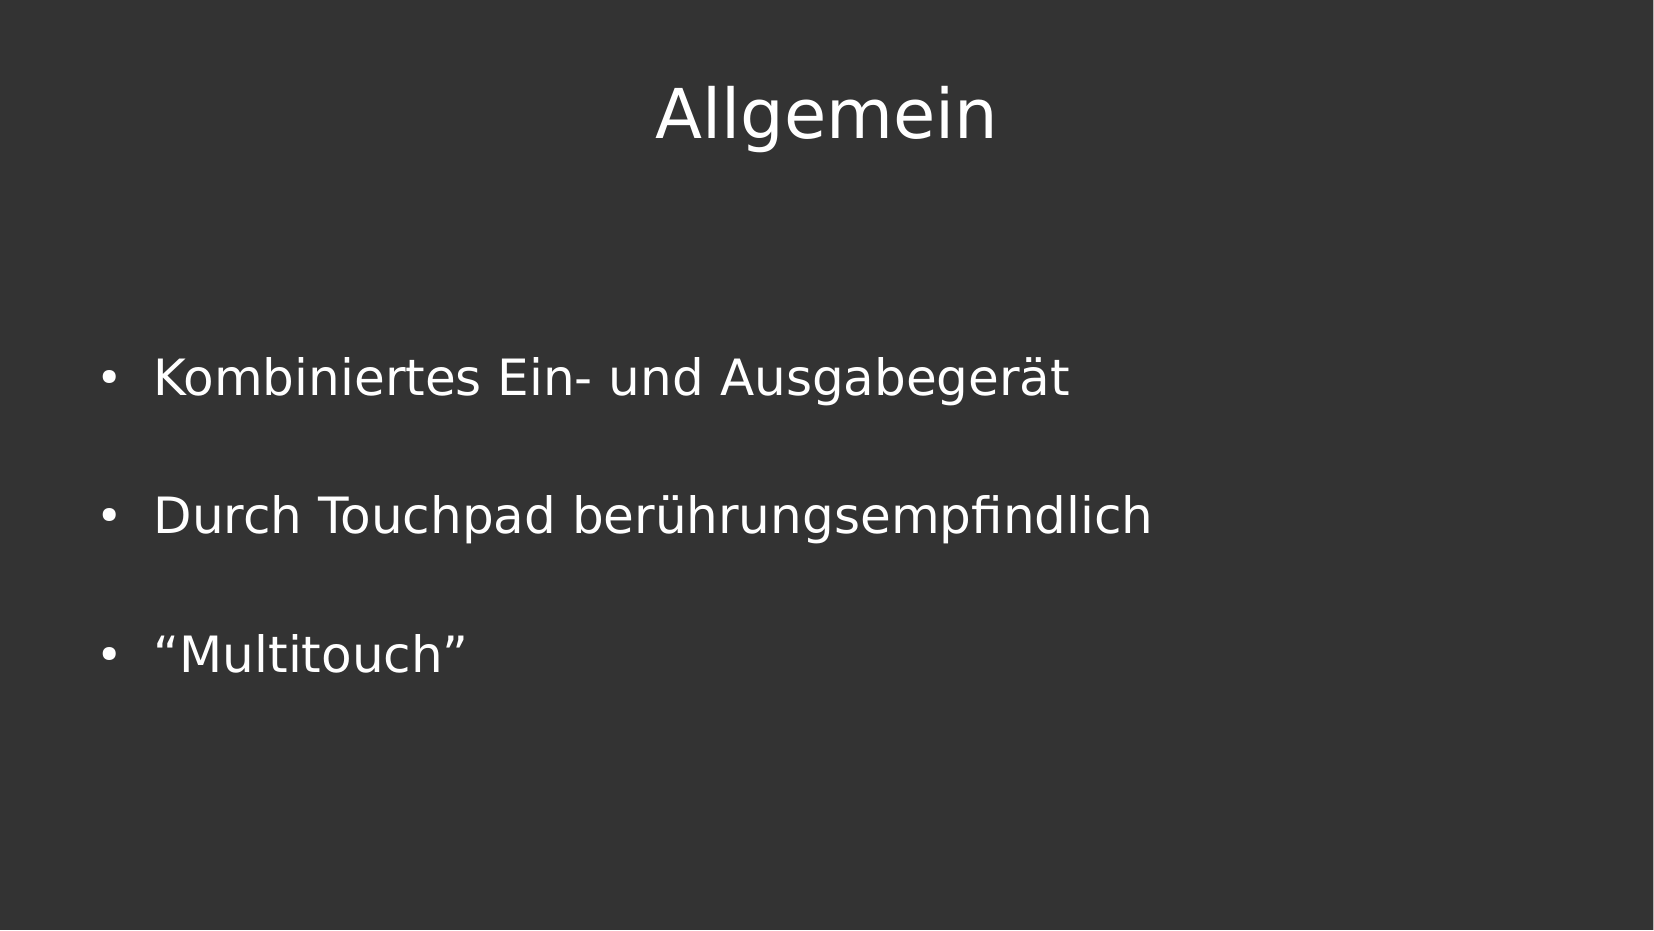

# Allgemein
Kombiniertes Ein- und Ausgabegerät
Durch Touchpad berührungsempfindlich
“Multitouch”